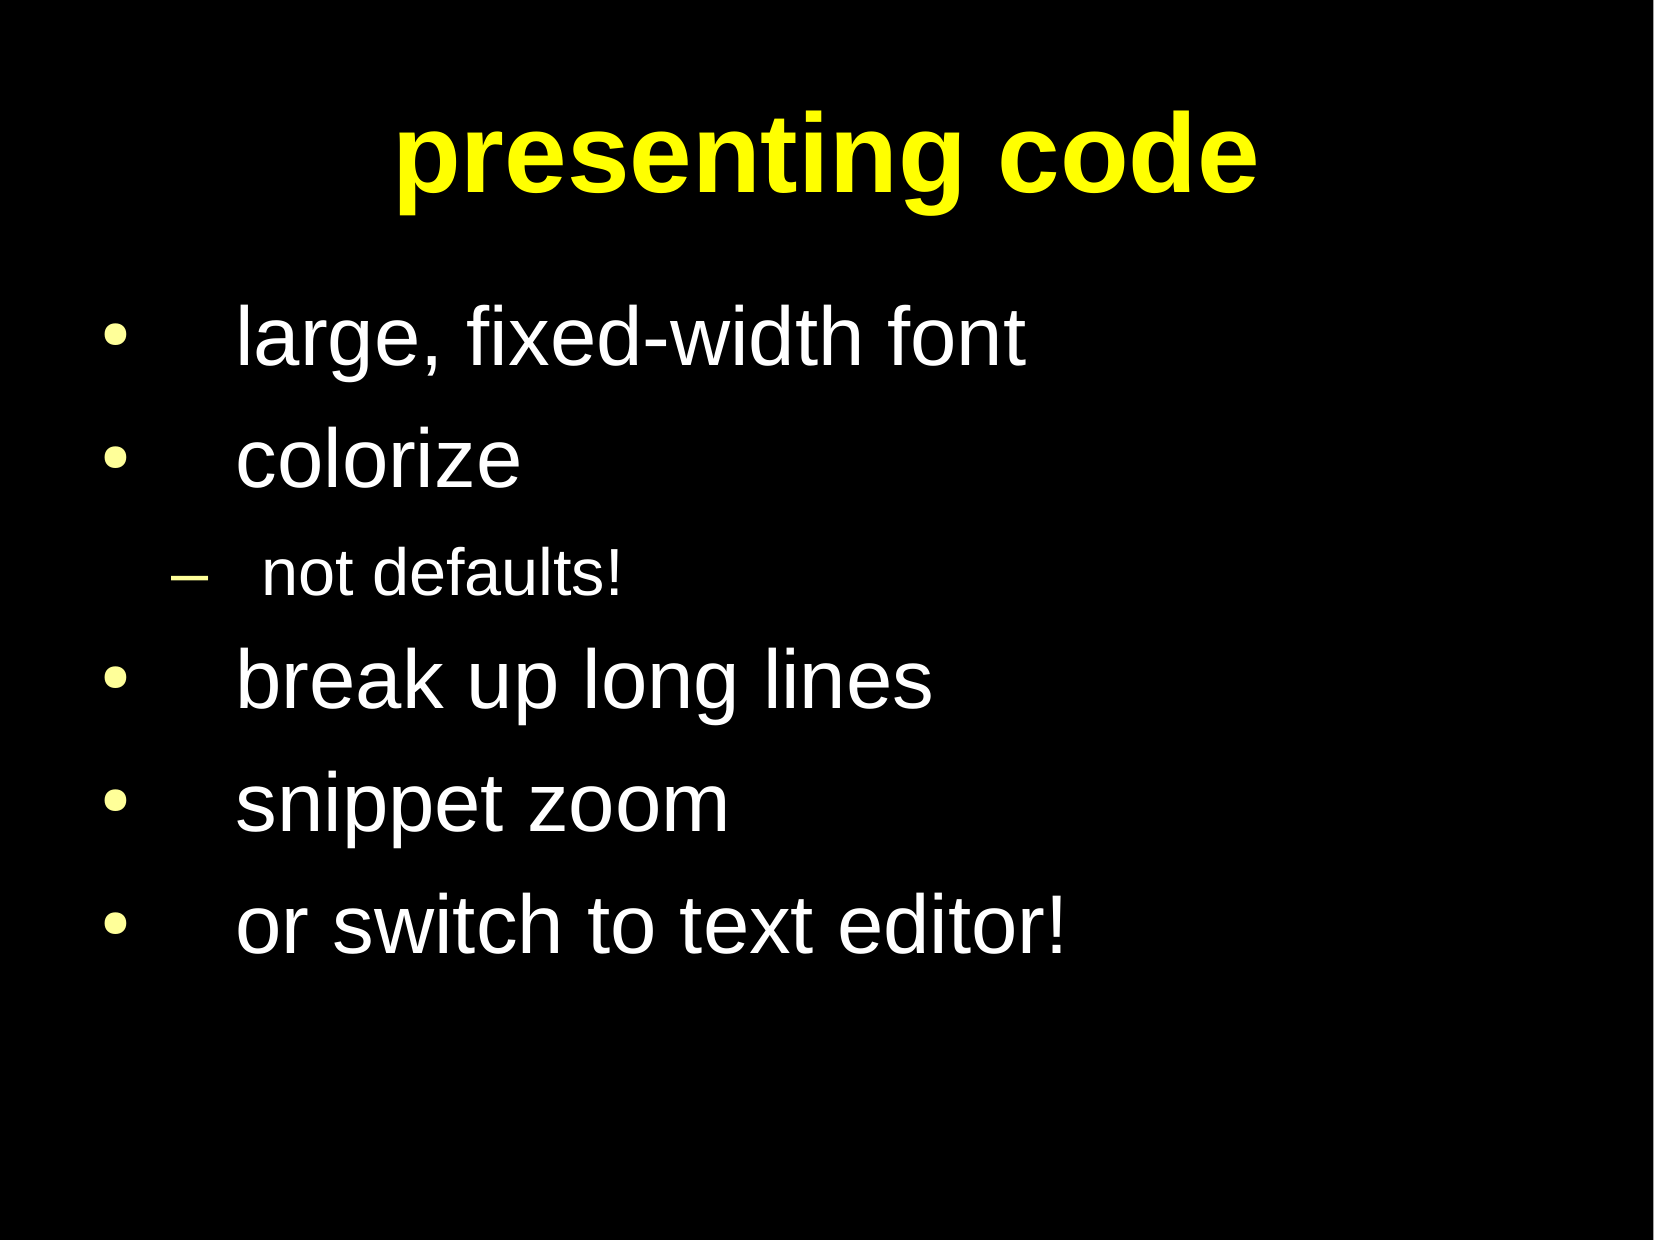

# presenting code
large, fixed-width font
colorize
not defaults!
break up long lines
snippet zoom
or switch to text editor!